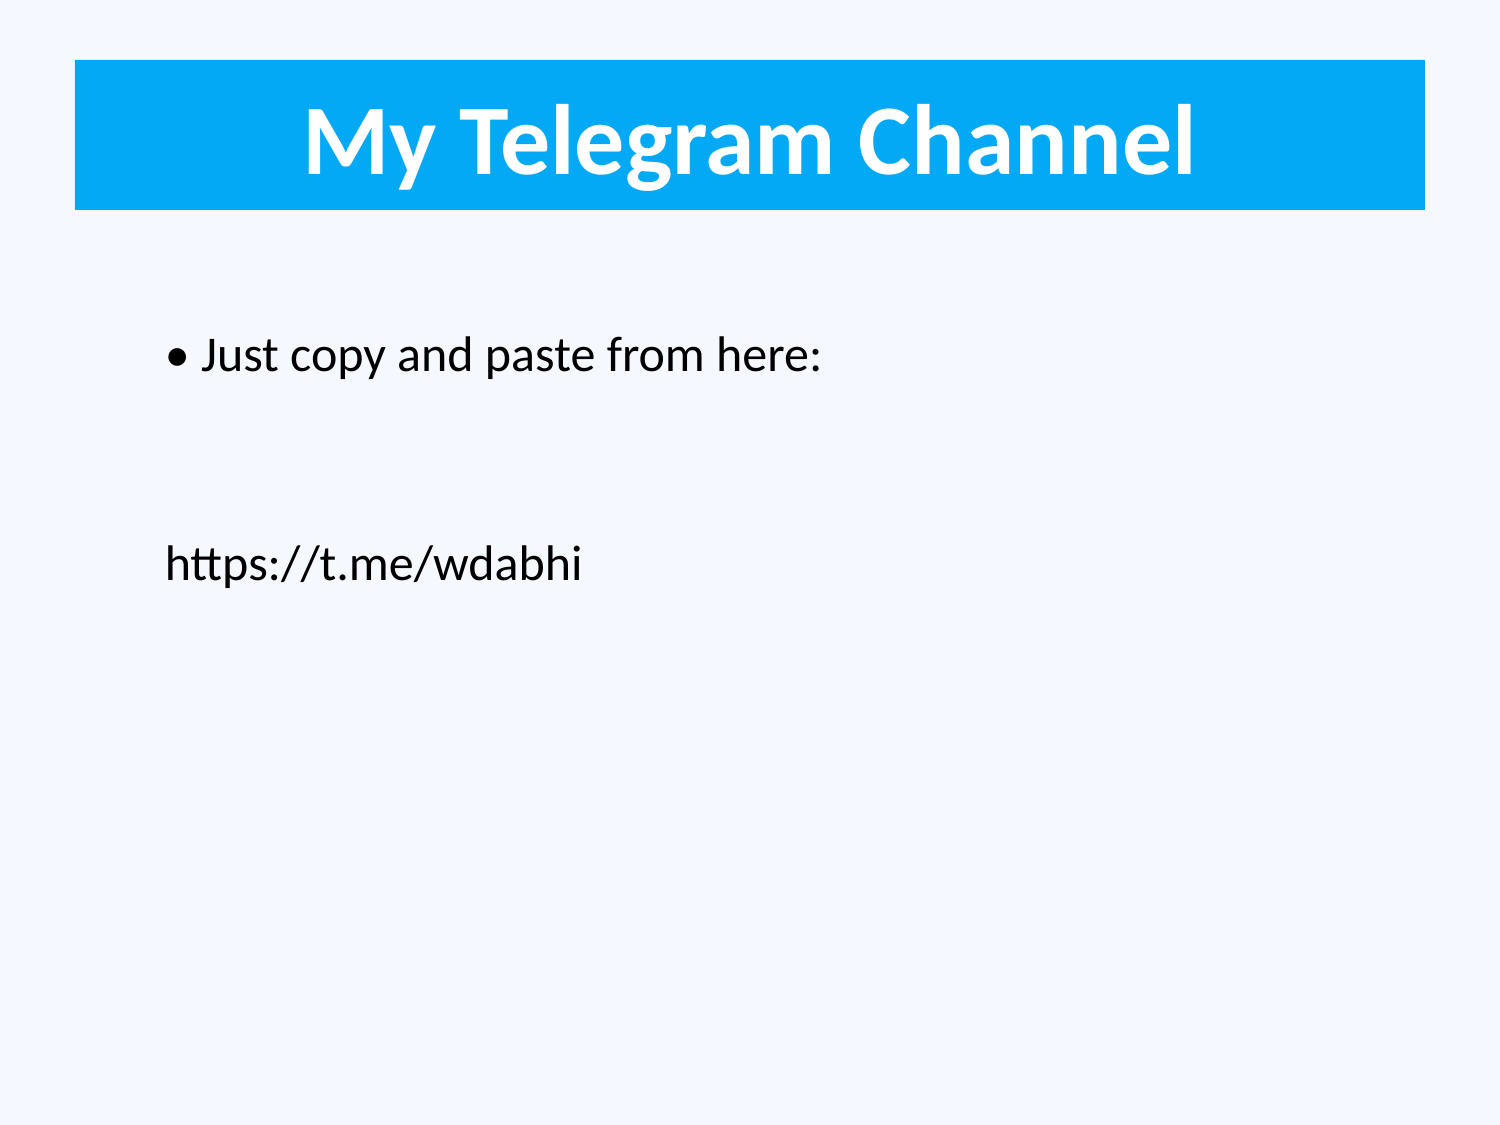

My Telegram Channel
• Just copy and paste from here:
https://t.me/wdabhi